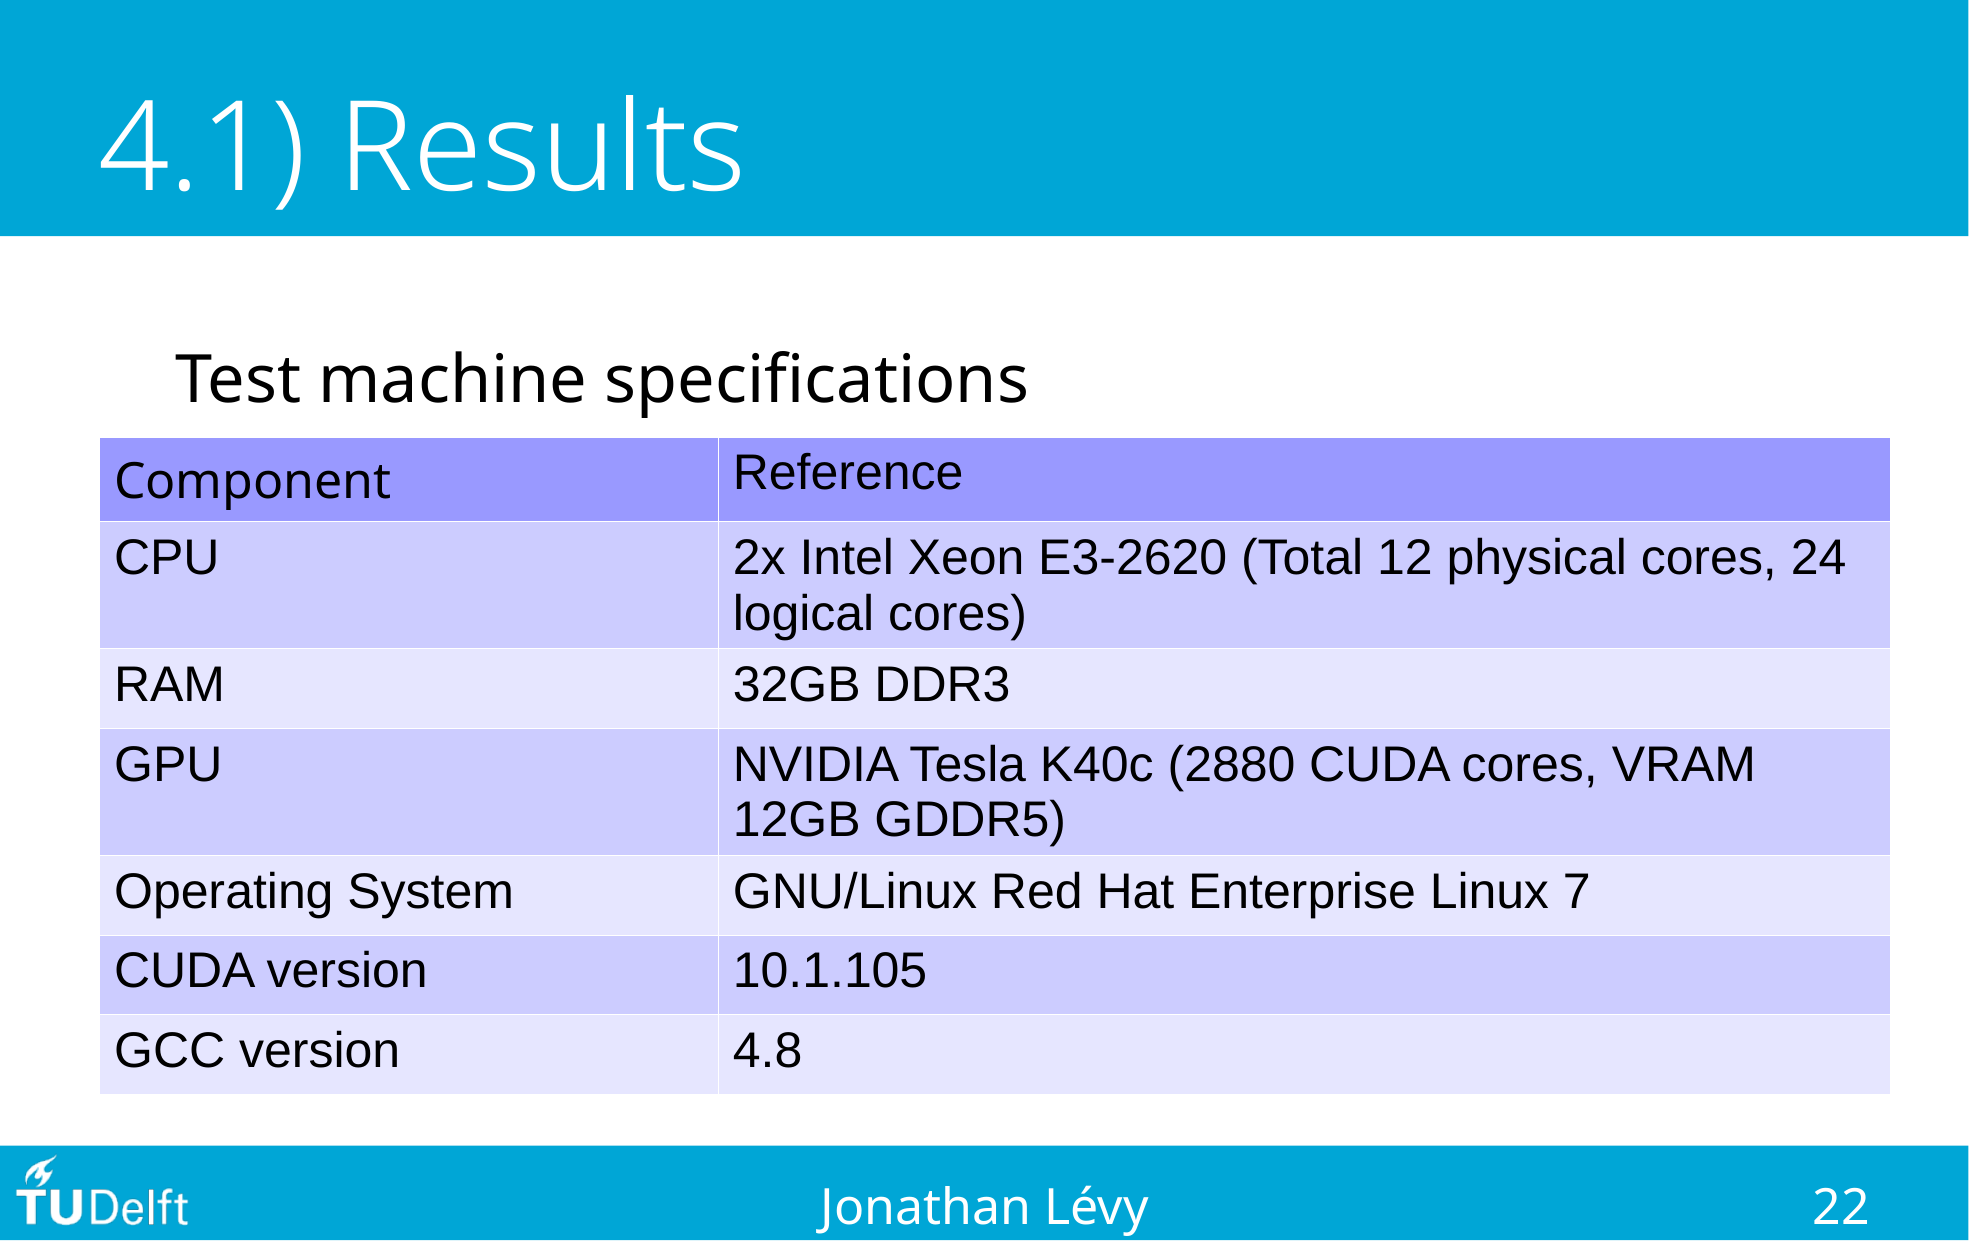

# 4.1) Results
Test machine specifications
| Component | Reference |
| --- | --- |
| CPU | 2x Intel Xeon E3-2620 (Total 12 physical cores, 24 logical cores) |
| RAM | 32GB DDR3 |
| GPU | NVIDIA Tesla K40c (2880 CUDA cores, VRAM 12GB GDDR5) |
| Operating System | GNU/Linux Red Hat Enterprise Linux 7 |
| CUDA version | 10.1.105 |
| GCC version | 4.8 |
Jonathan Lévy
22